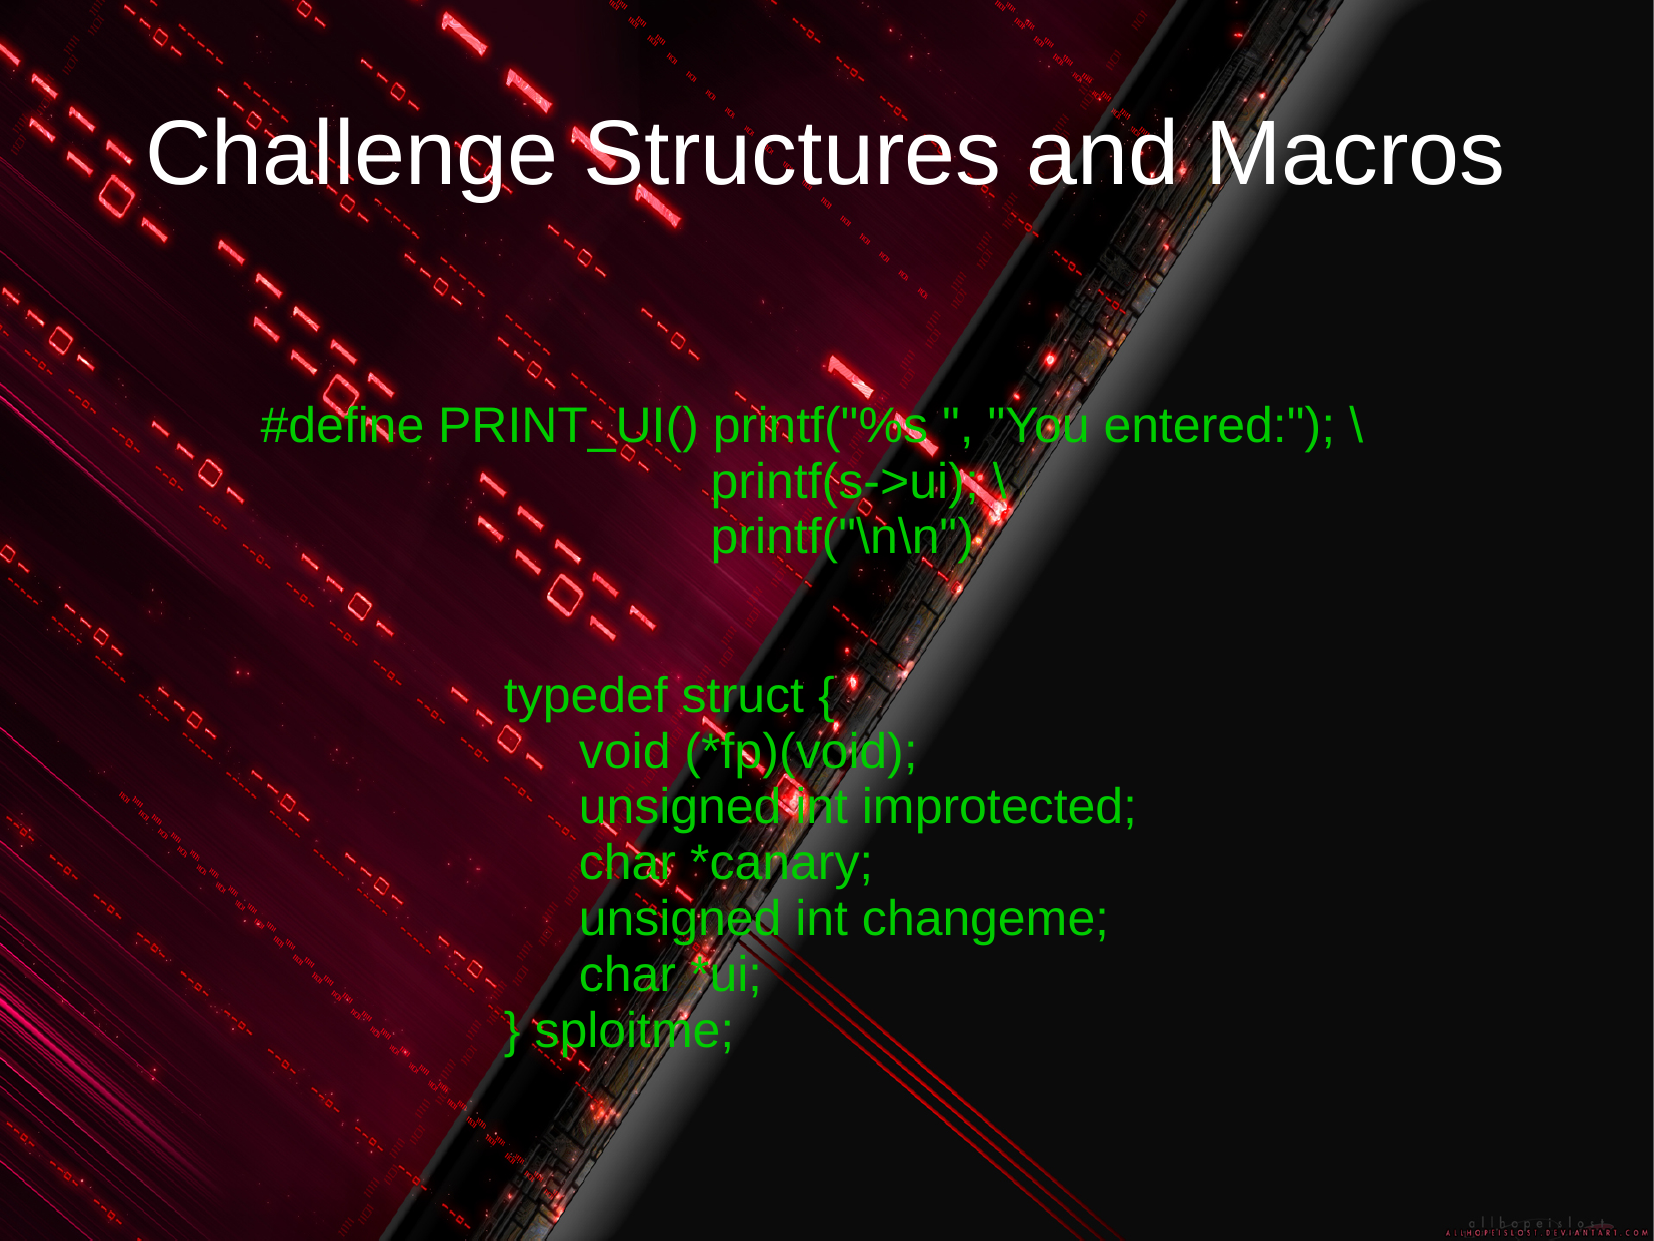

# Challenge Structures and Macros
#define PRINT_UI() printf("%s ", "You entered:"); \
						printf(s->ui); \
						printf("\n\n")
typedef struct {
	void (*fp)(void);
	unsigned int improtected;
	char *canary;
	unsigned int changeme;
	char *ui;
} sploitme;